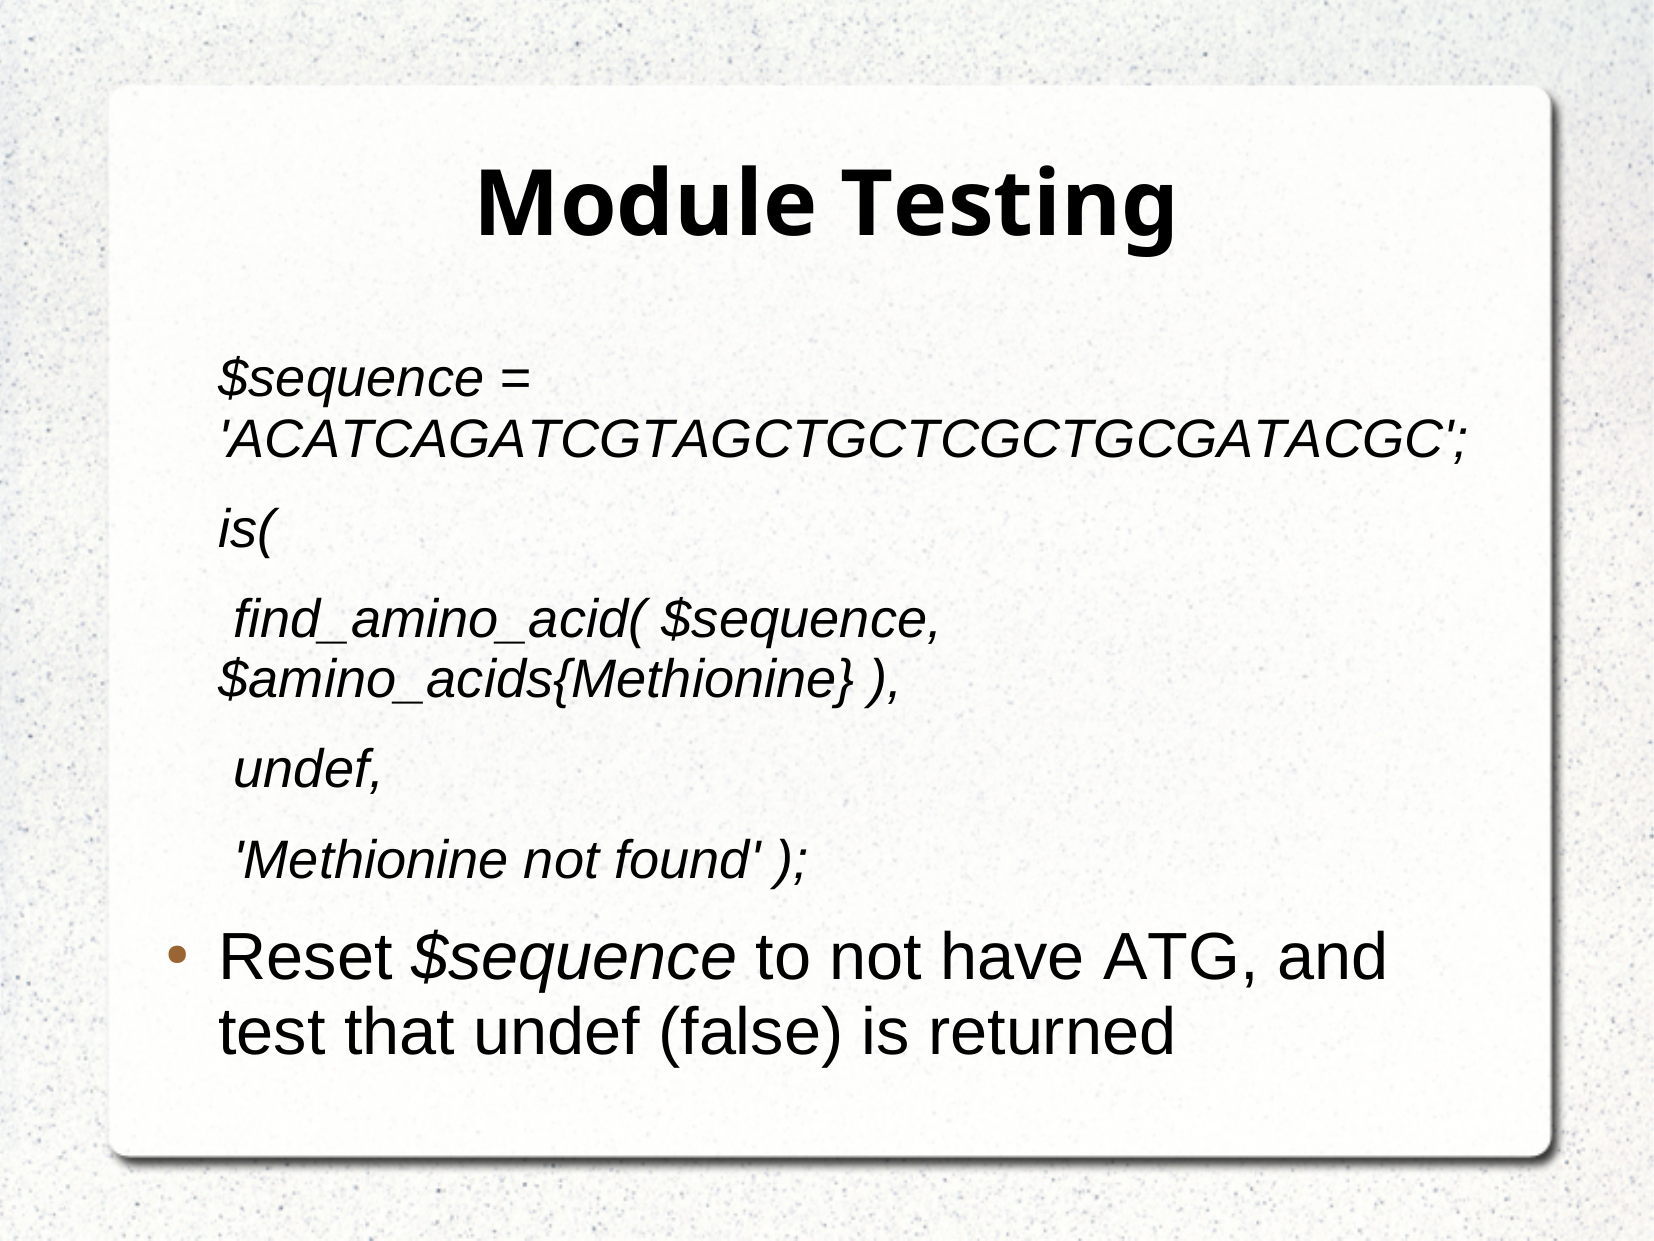

# Module Testing
$sequence = 'ACATCAGATCGTAGCTGCTCGCTGCGATACGC';
is(
 find_amino_acid( $sequence, $amino_acids{Methionine} ),
 undef,
 'Methionine not found' );
Reset $sequence to not have ATG, and test that undef (false) is returned